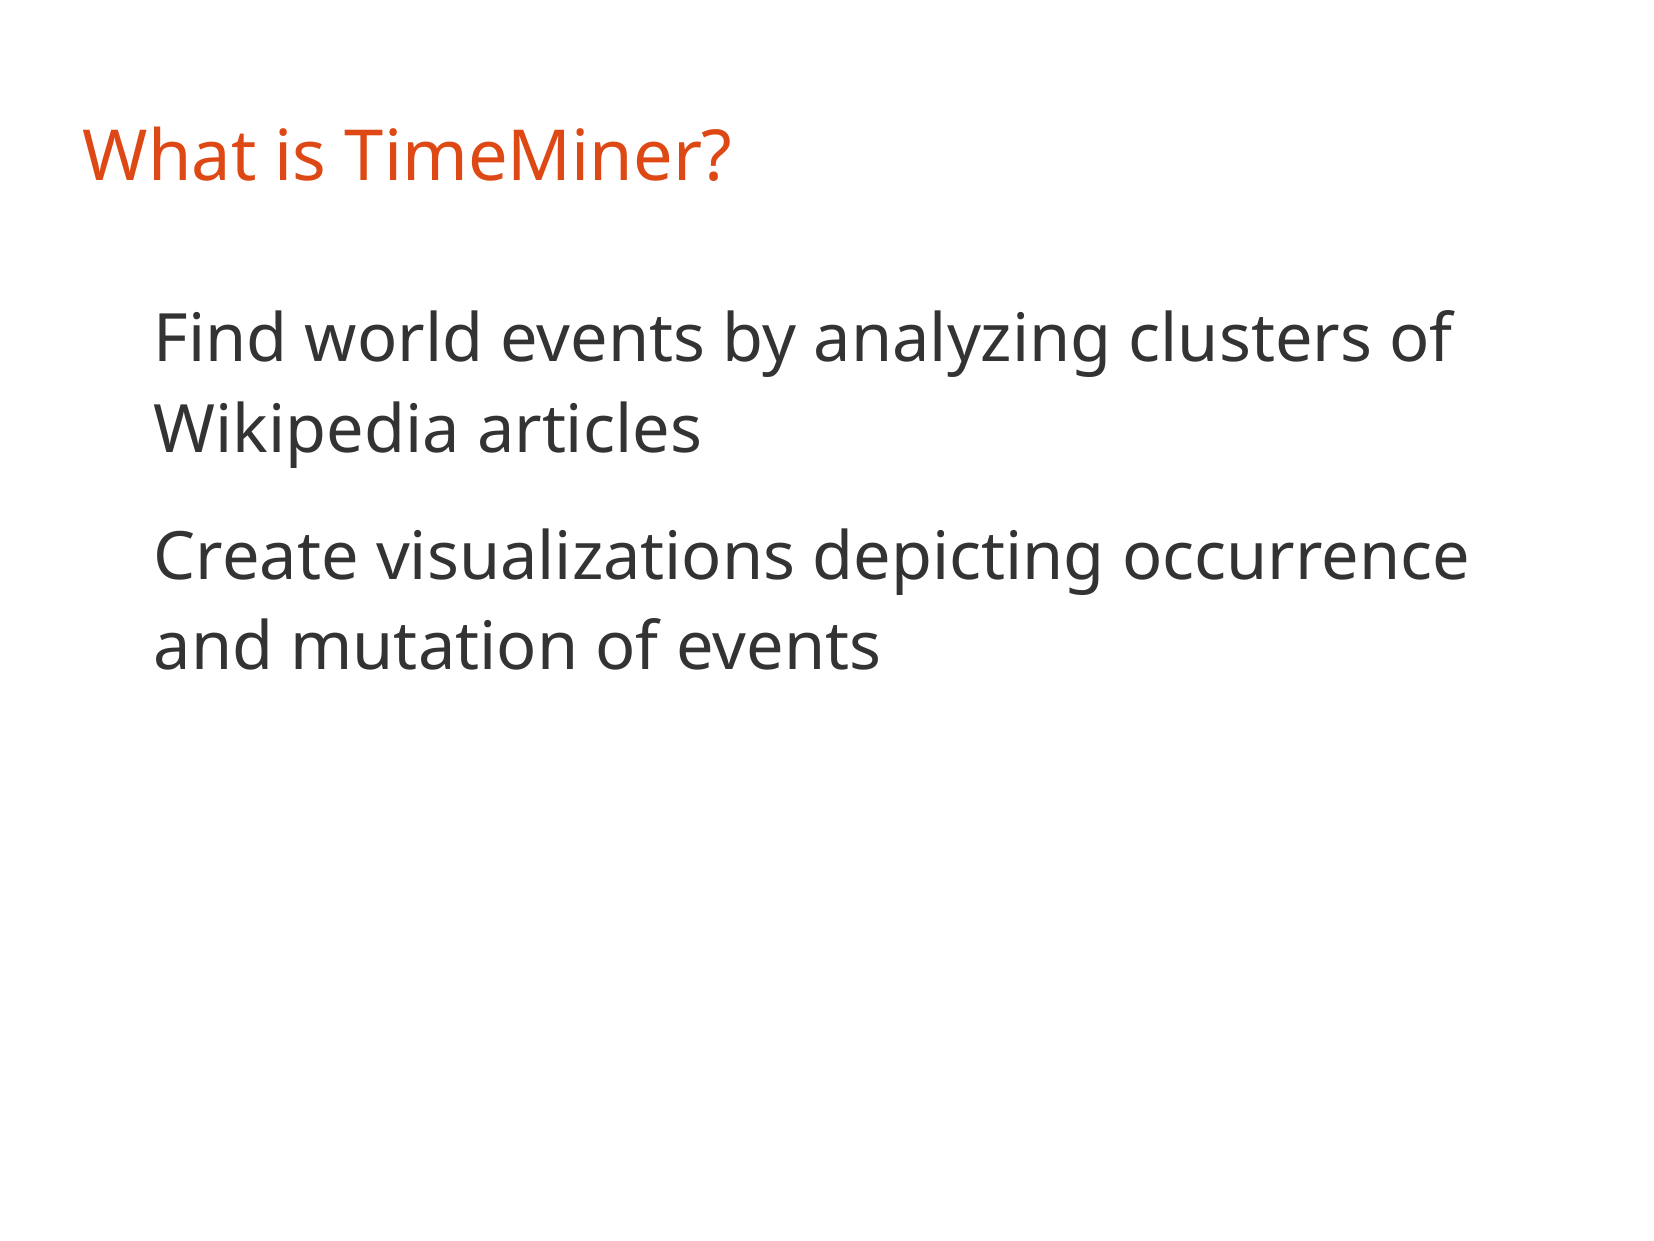

# What is TimeMiner?
Find world events by analyzing clusters of Wikipedia articles
Create visualizations depicting occurrence and mutation of events